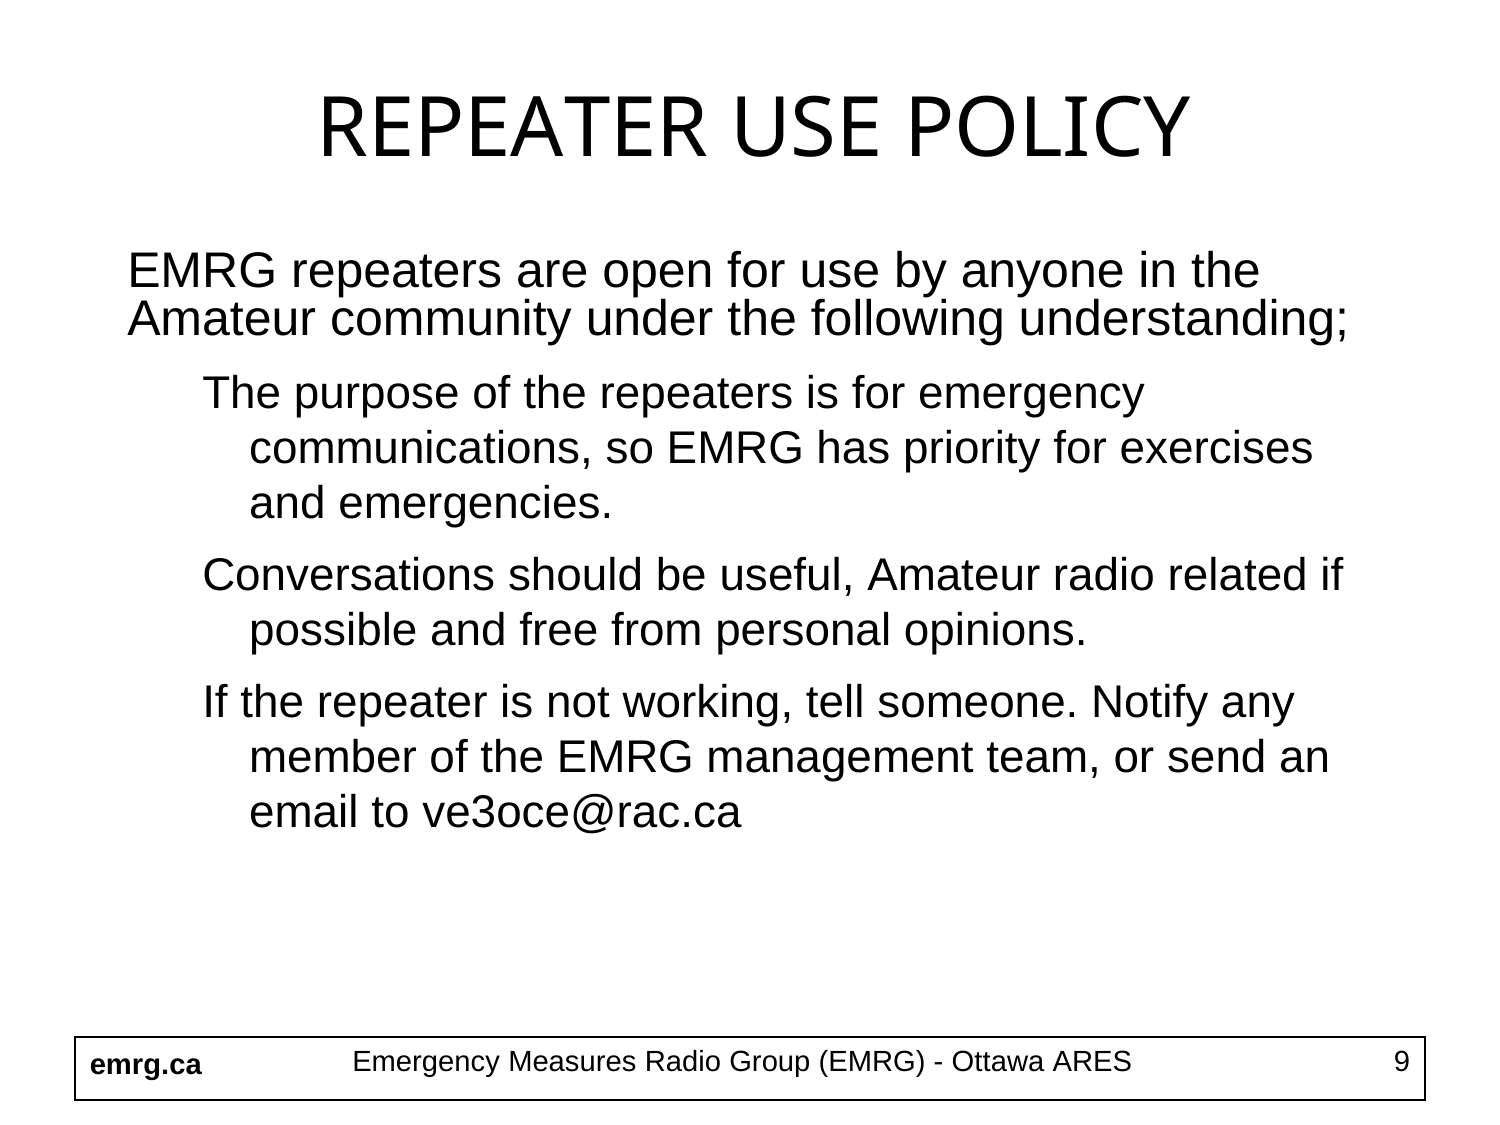

REPEATER USE POLICY
EMRG repeaters are open for use by anyone in the Amateur community under the following understanding;
The purpose of the repeaters is for emergency communications, so EMRG has priority for exercises and emergencies.
Conversations should be useful, Amateur radio related if possible and free from personal opinions.
If the repeater is not working, tell someone. Notify any member of the EMRG management team, or send an email to ve3oce@rac.ca
Emergency Measures Radio Group (EMRG) - Ottawa ARES
9